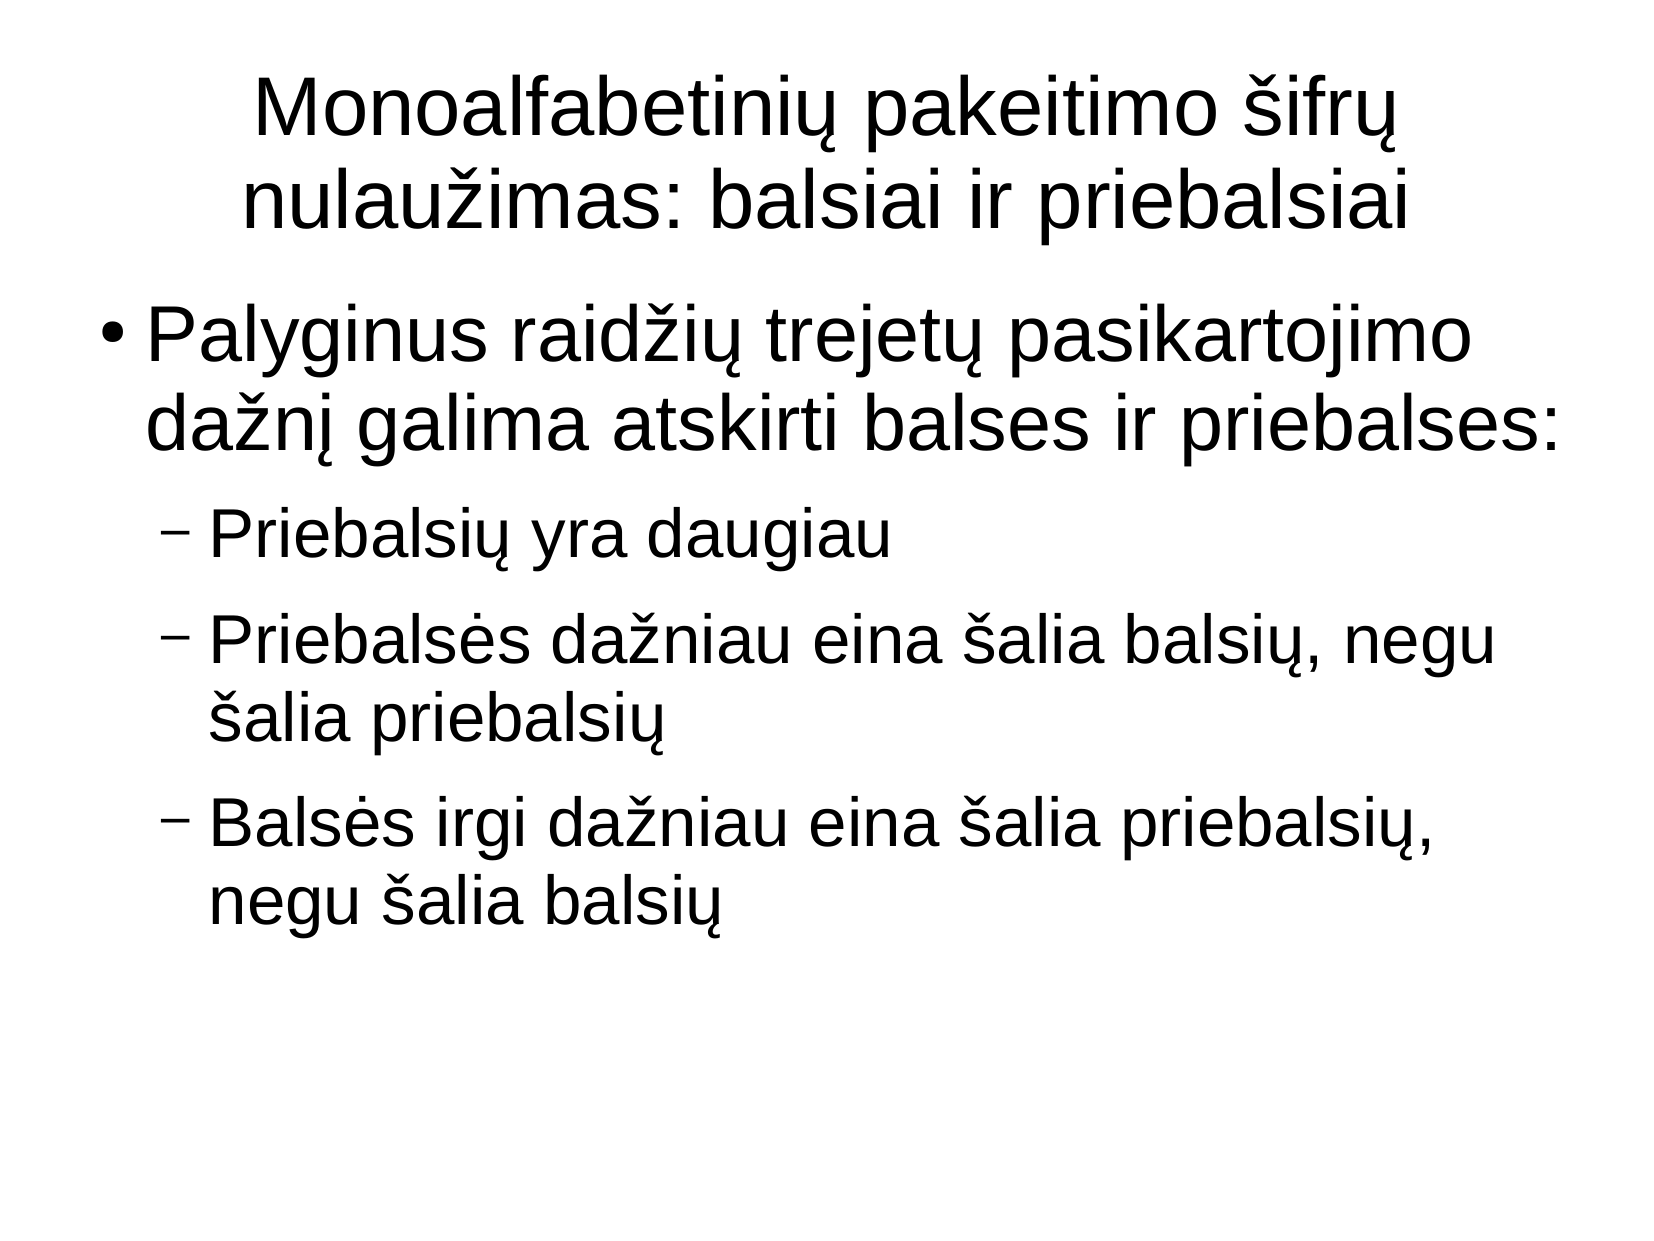

# Monoalfabetinių pakeitimo šifrų nulaužimas: balsiai ir priebalsiai
Palyginus raidžių trejetų pasikartojimo dažnį galima atskirti balses ir priebalses:
Priebalsių yra daugiau
Priebalsės dažniau eina šalia balsių, negu šalia priebalsių
Balsės irgi dažniau eina šalia priebalsių, negu šalia balsių